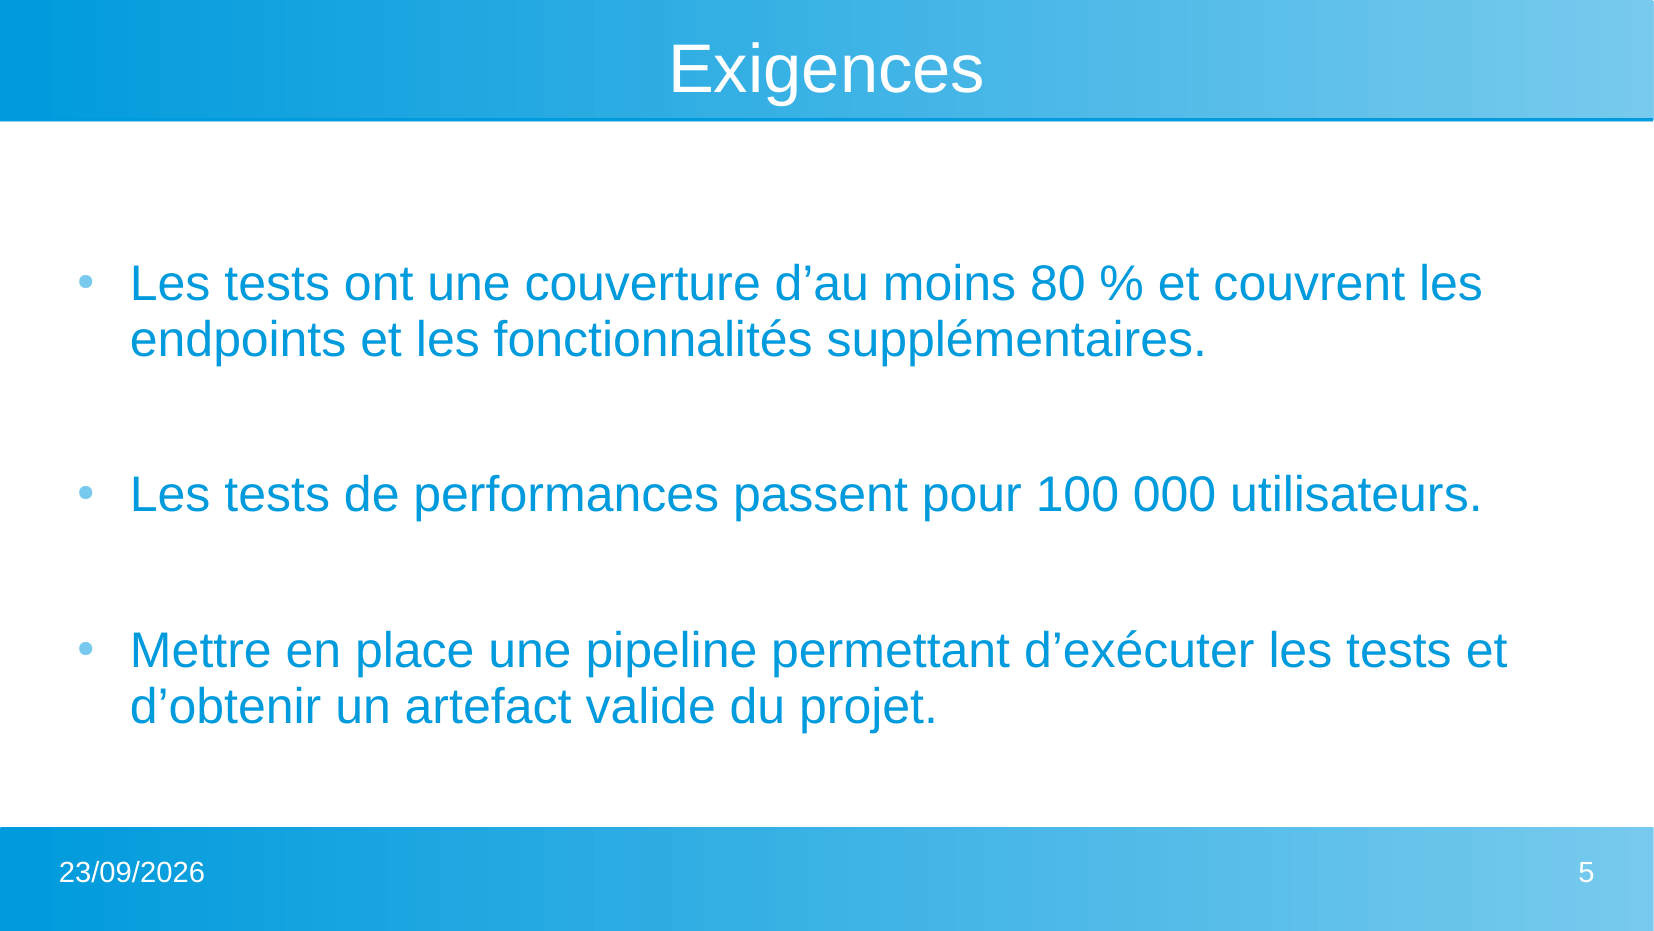

# Exigences
Les tests ont une couverture d’au moins 80 % et couvrent les endpoints et les fonctionnalités supplémentaires.
Les tests de performances passent pour 100 000 utilisateurs.
Mettre en place une pipeline permettant d’exécuter les tests et d’obtenir un artefact valide du projet.
5